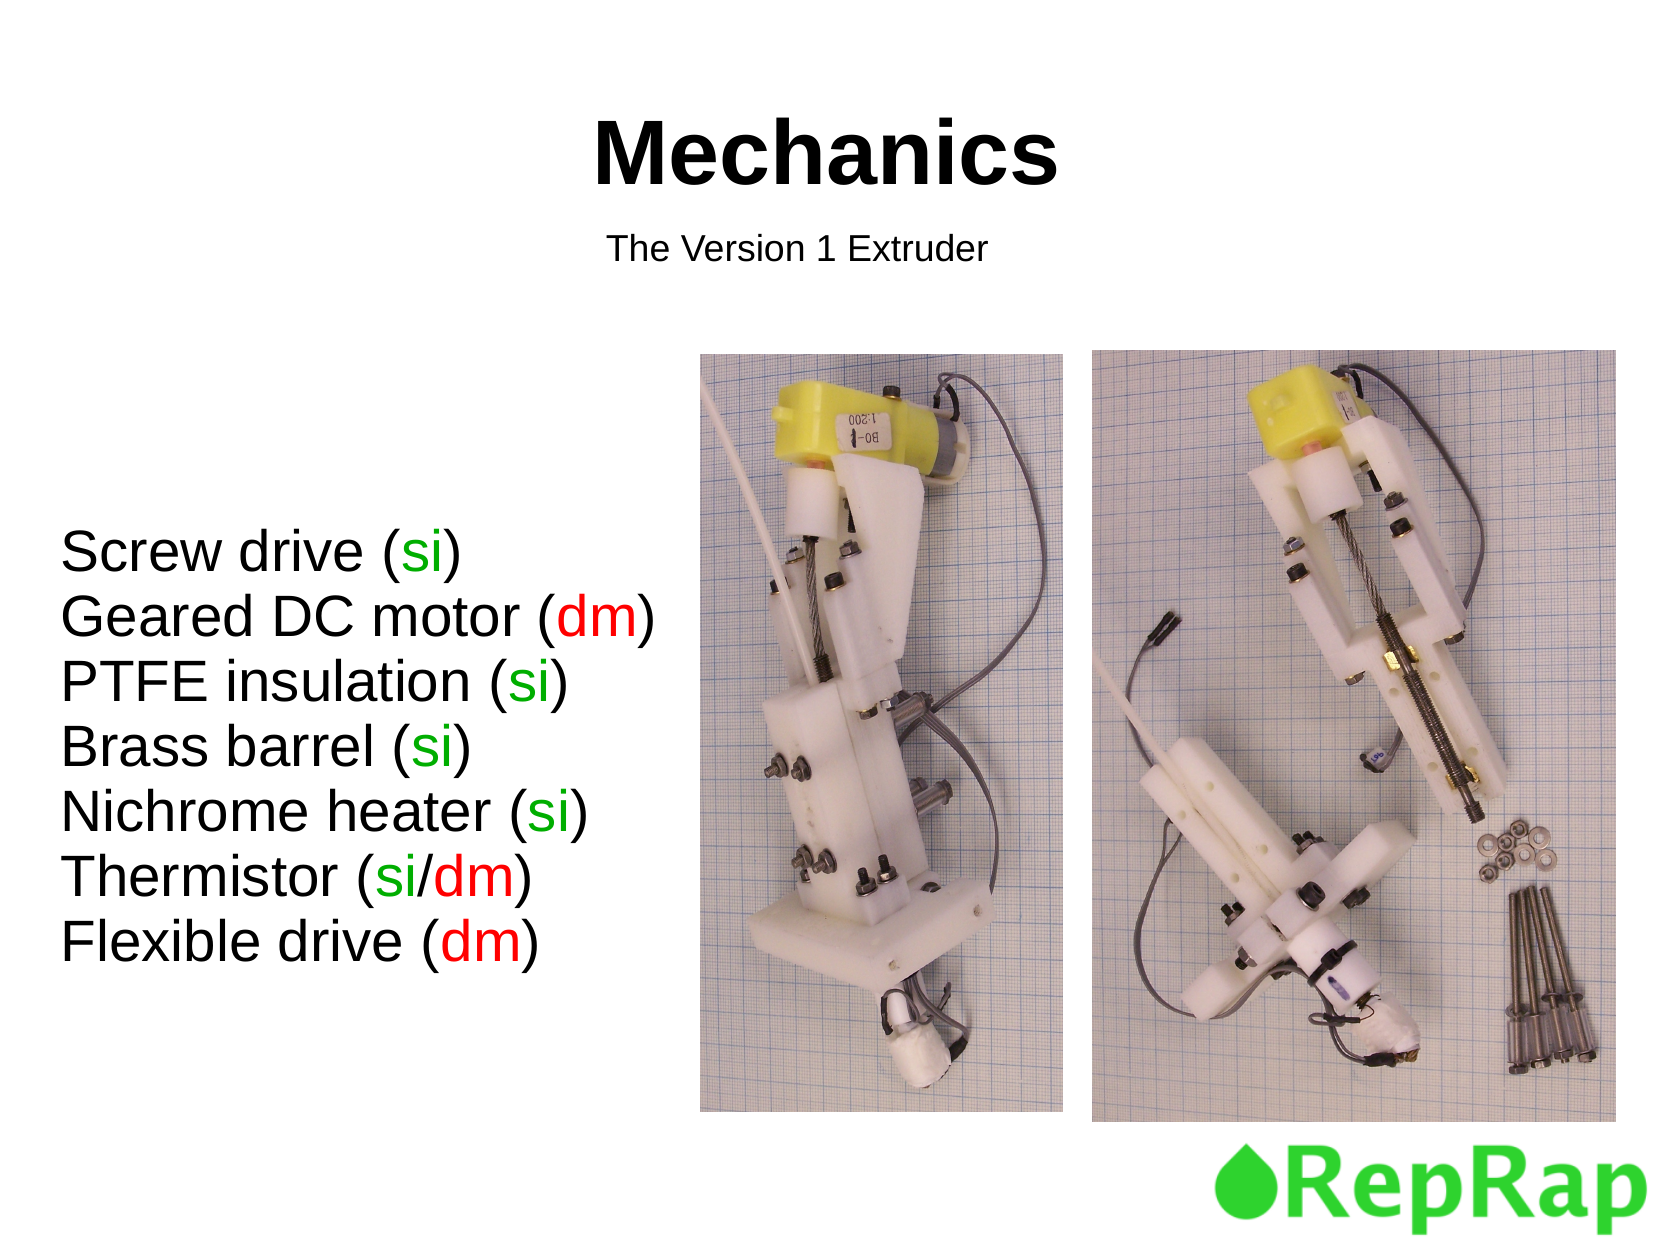

# Mechanics
The Version 1 Extruder
 Screw drive (si)
 Geared DC motor (dm)
 PTFE insulation (si)
 Brass barrel (si)
 Nichrome heater (si)
 Thermistor (si/dm)
 Flexible drive (dm)